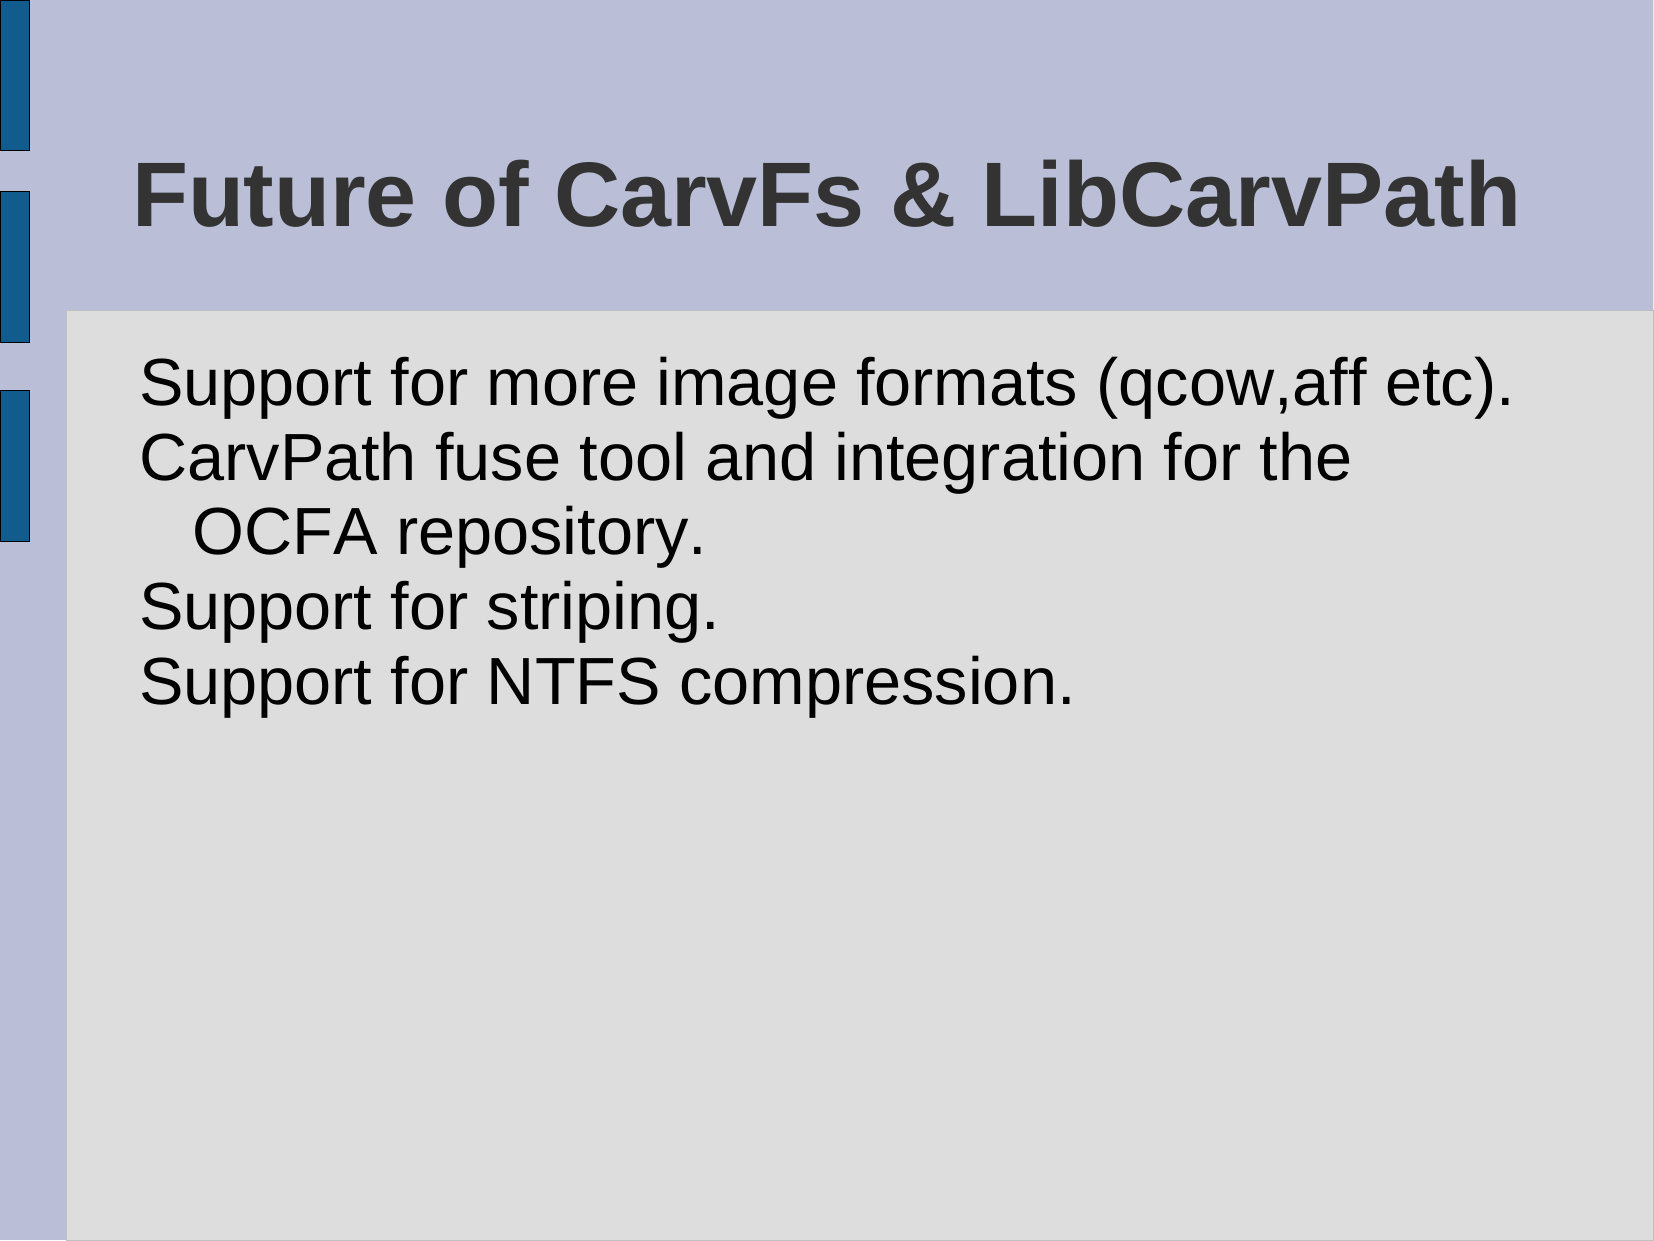

# Future of CarvFs & LibCarvPath
Support for more image formats (qcow,aff etc).
CarvPath fuse tool and integration for the OCFA repository.
Support for striping.
Support for NTFS compression.